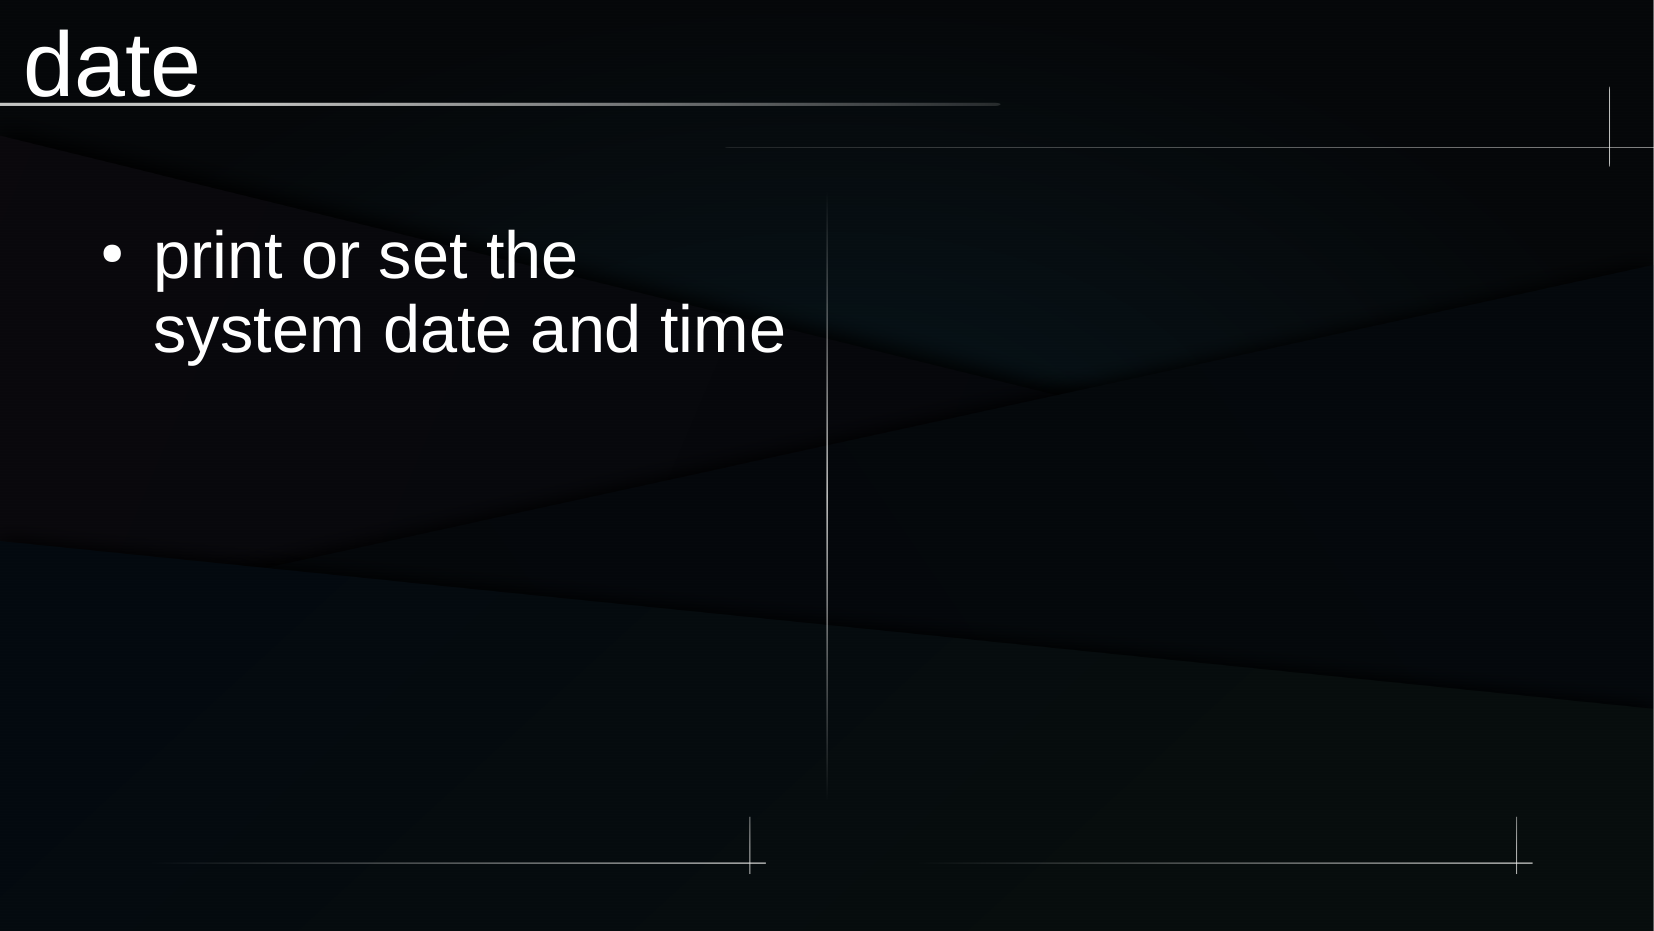

# date
print or set the system date and time